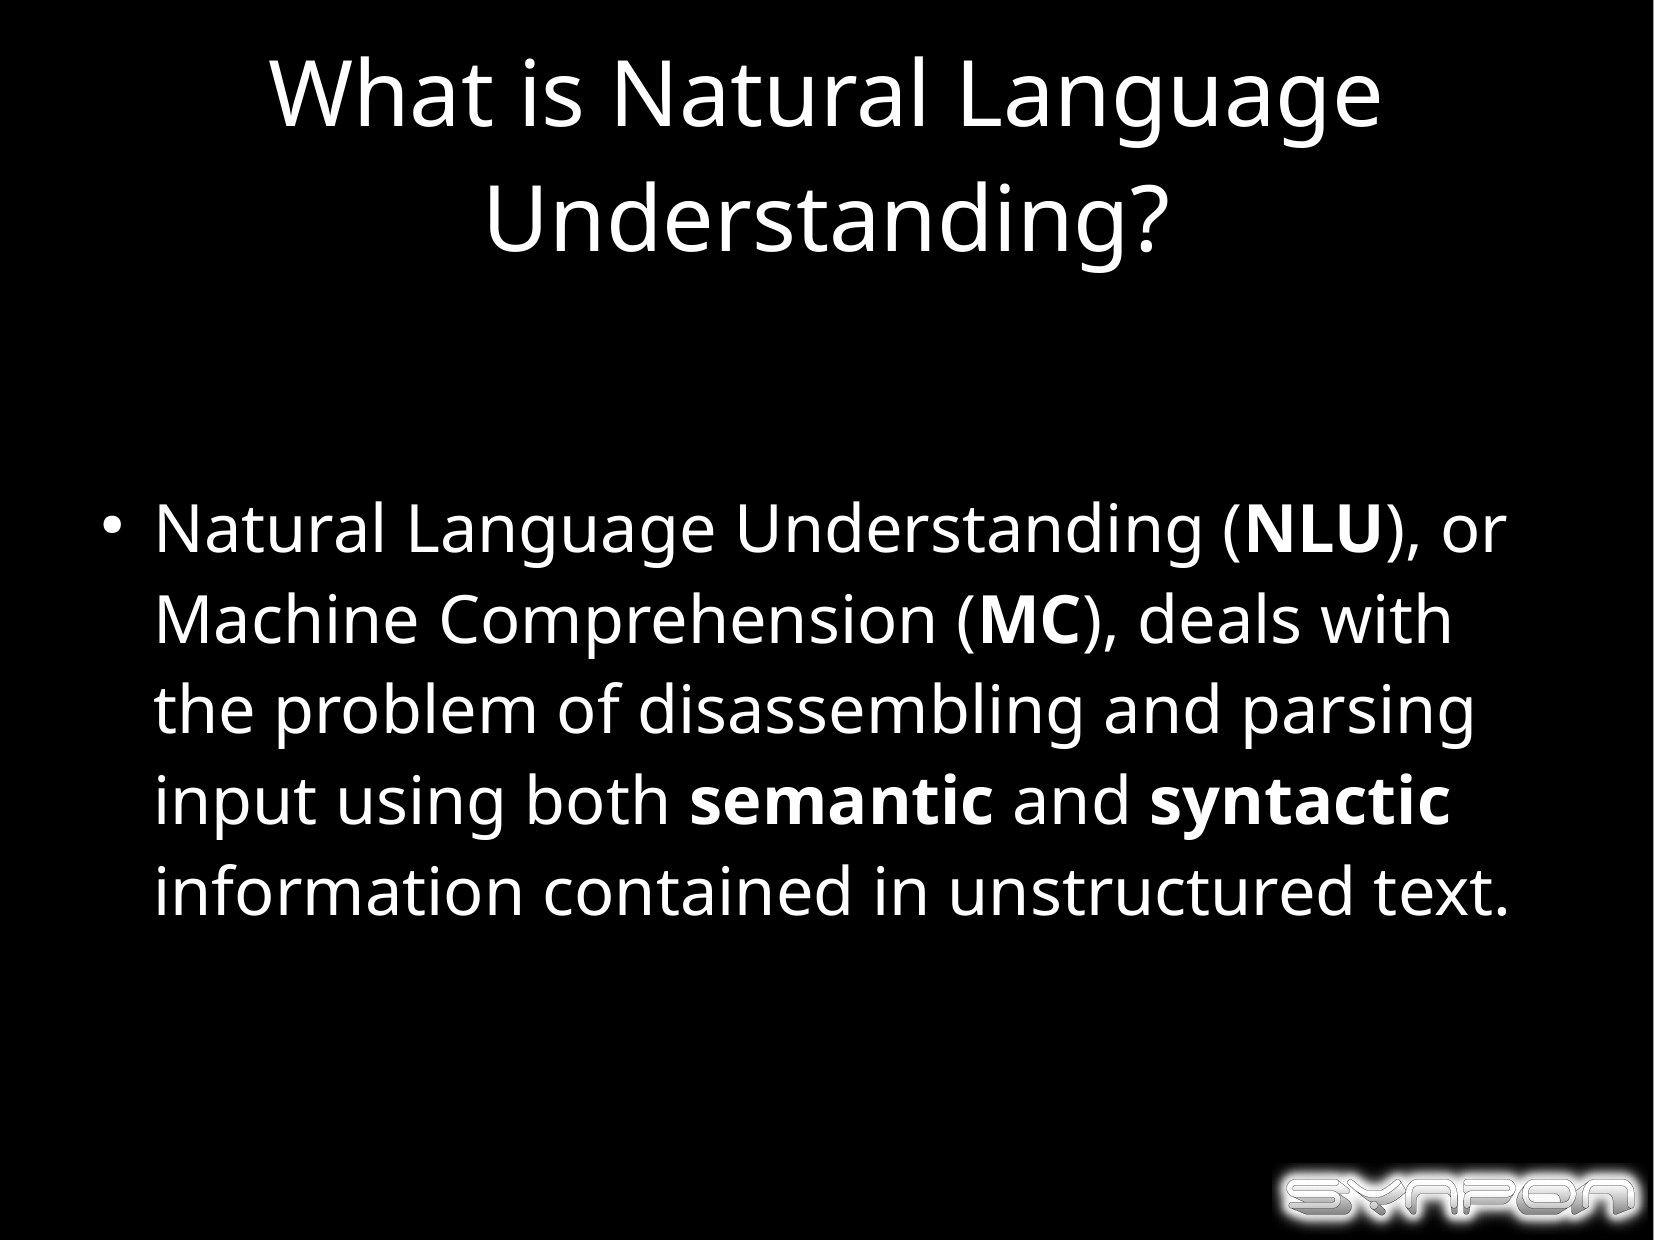

# What is Natural Language Understanding?
Natural Language Understanding (NLU), or Machine Comprehension (MC), deals with the problem of disassembling and parsing input using both semantic and syntactic information contained in unstructured text.